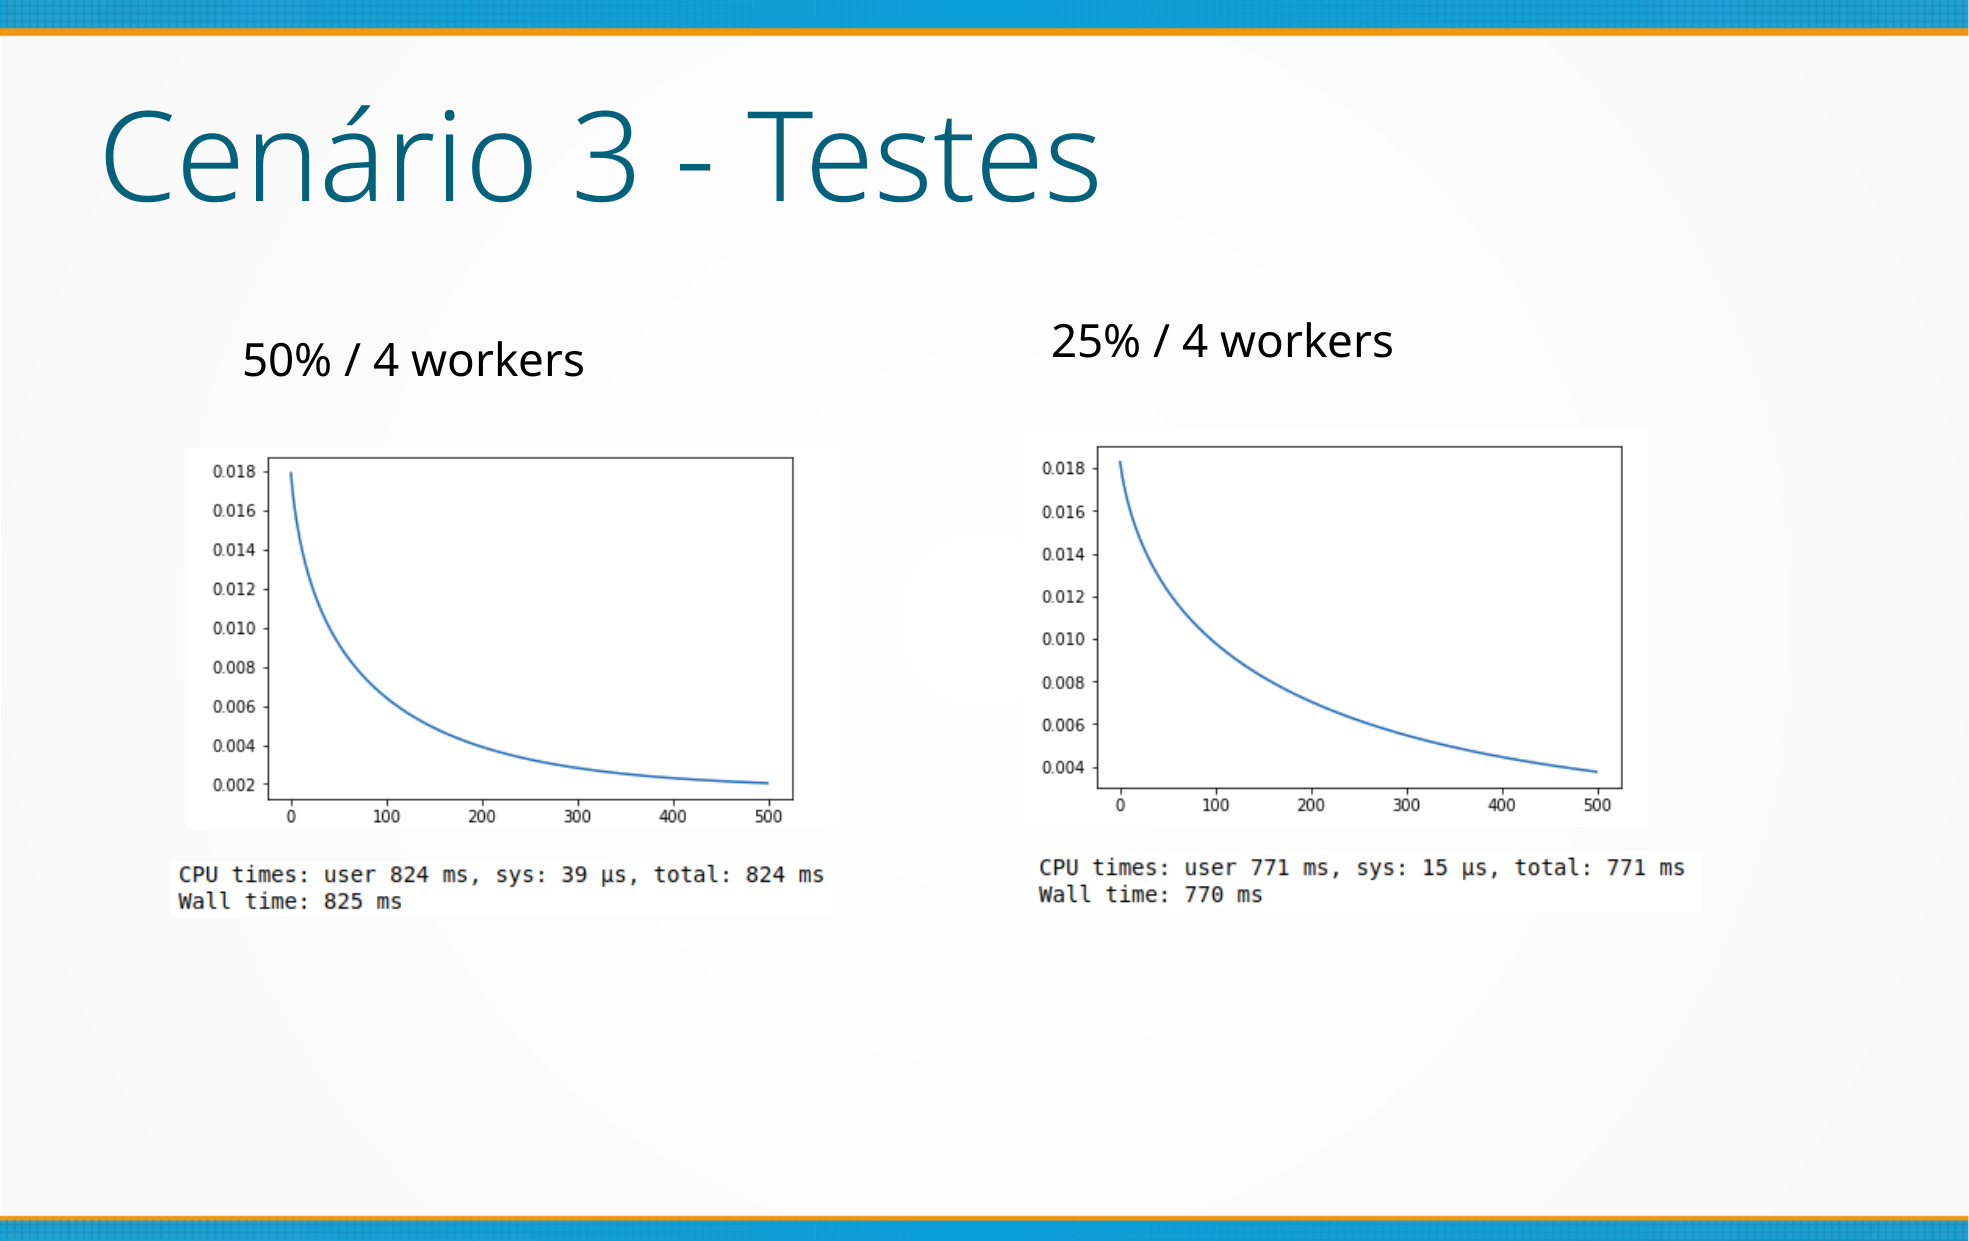

# Cenário 3 - Testes
25% / 4 workers
50% / 4 workers